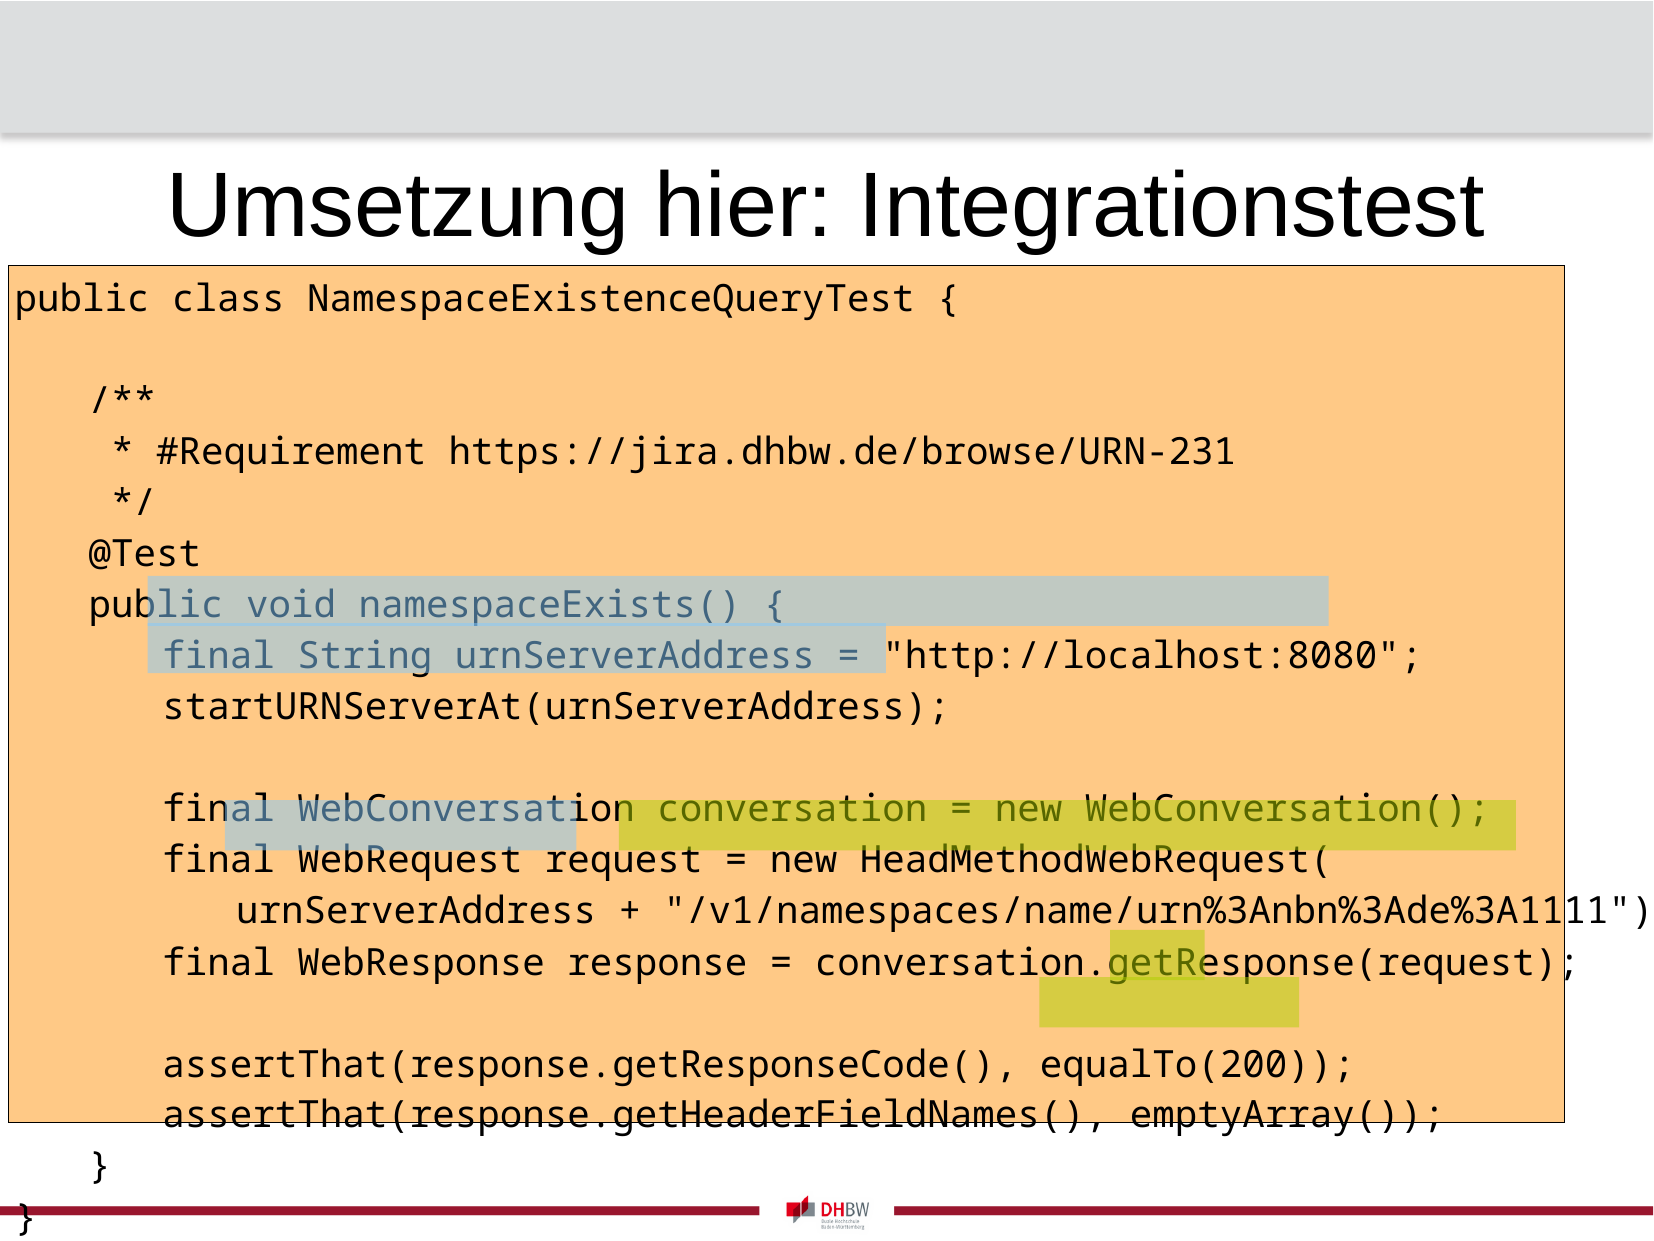

# Umsetzung hier: Integrationstest
public class NamespaceExistenceQueryTest {
	/**
	 * #Requirement https://jira.dhbw.de/browse/URN-231
	 */
	@Test
	public void namespaceExists() {
		final String urnServerAddress = "http://localhost:8080";
		startURNServerAt(urnServerAddress);
		final WebConversation conversation = new WebConversation();
		final WebRequest request = new HeadMethodWebRequest(
			urnServerAddress + "/v1/namespaces/name/urn%3Anbn%3Ade%3A1111");
		final WebResponse response = conversation.getResponse(request);
		assertThat(response.getResponseCode(), equalTo(200));
		assertThat(response.getHeaderFieldNames(), emptyArray());
	}
}